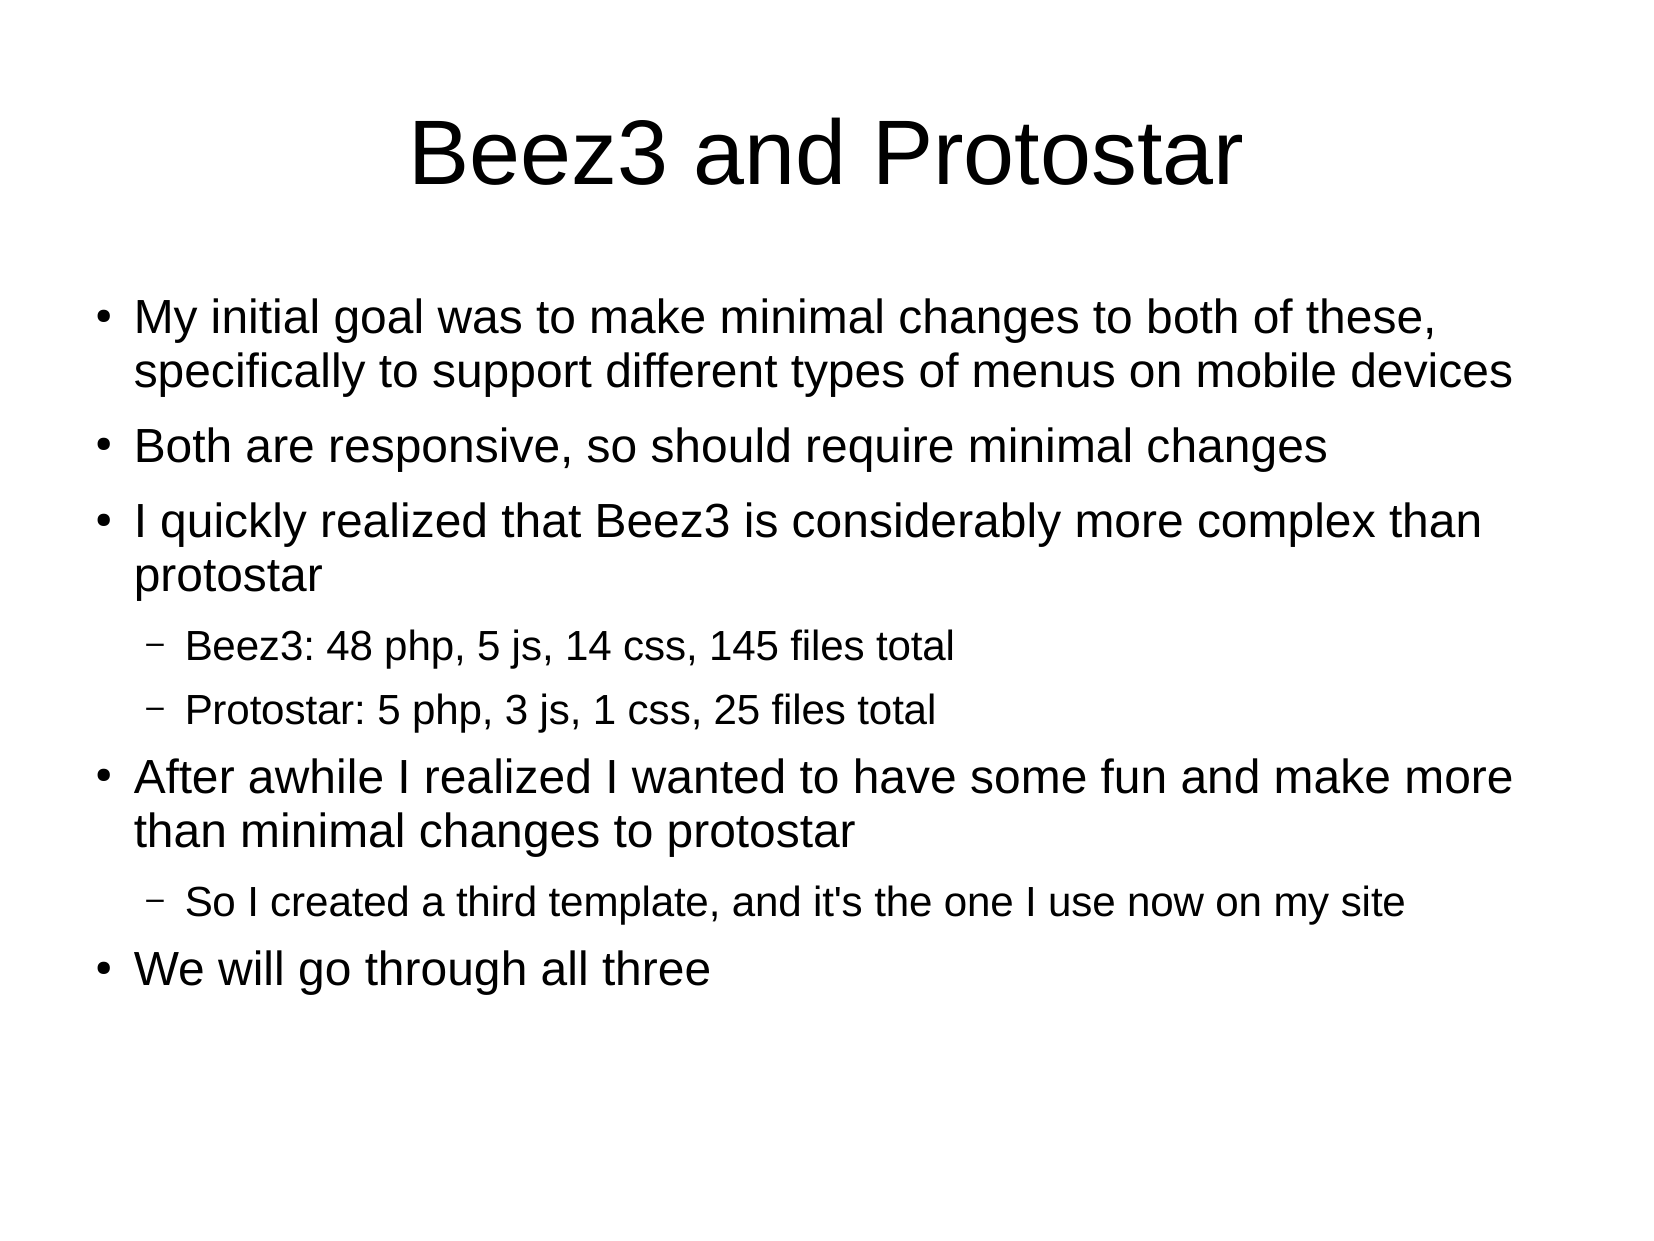

# Beez3 and Protostar
My initial goal was to make minimal changes to both of these, specifically to support different types of menus on mobile devices
Both are responsive, so should require minimal changes
I quickly realized that Beez3 is considerably more complex than protostar
Beez3: 48 php, 5 js, 14 css, 145 files total
Protostar: 5 php, 3 js, 1 css, 25 files total
After awhile I realized I wanted to have some fun and make more than minimal changes to protostar
So I created a third template, and it's the one I use now on my site
We will go through all three